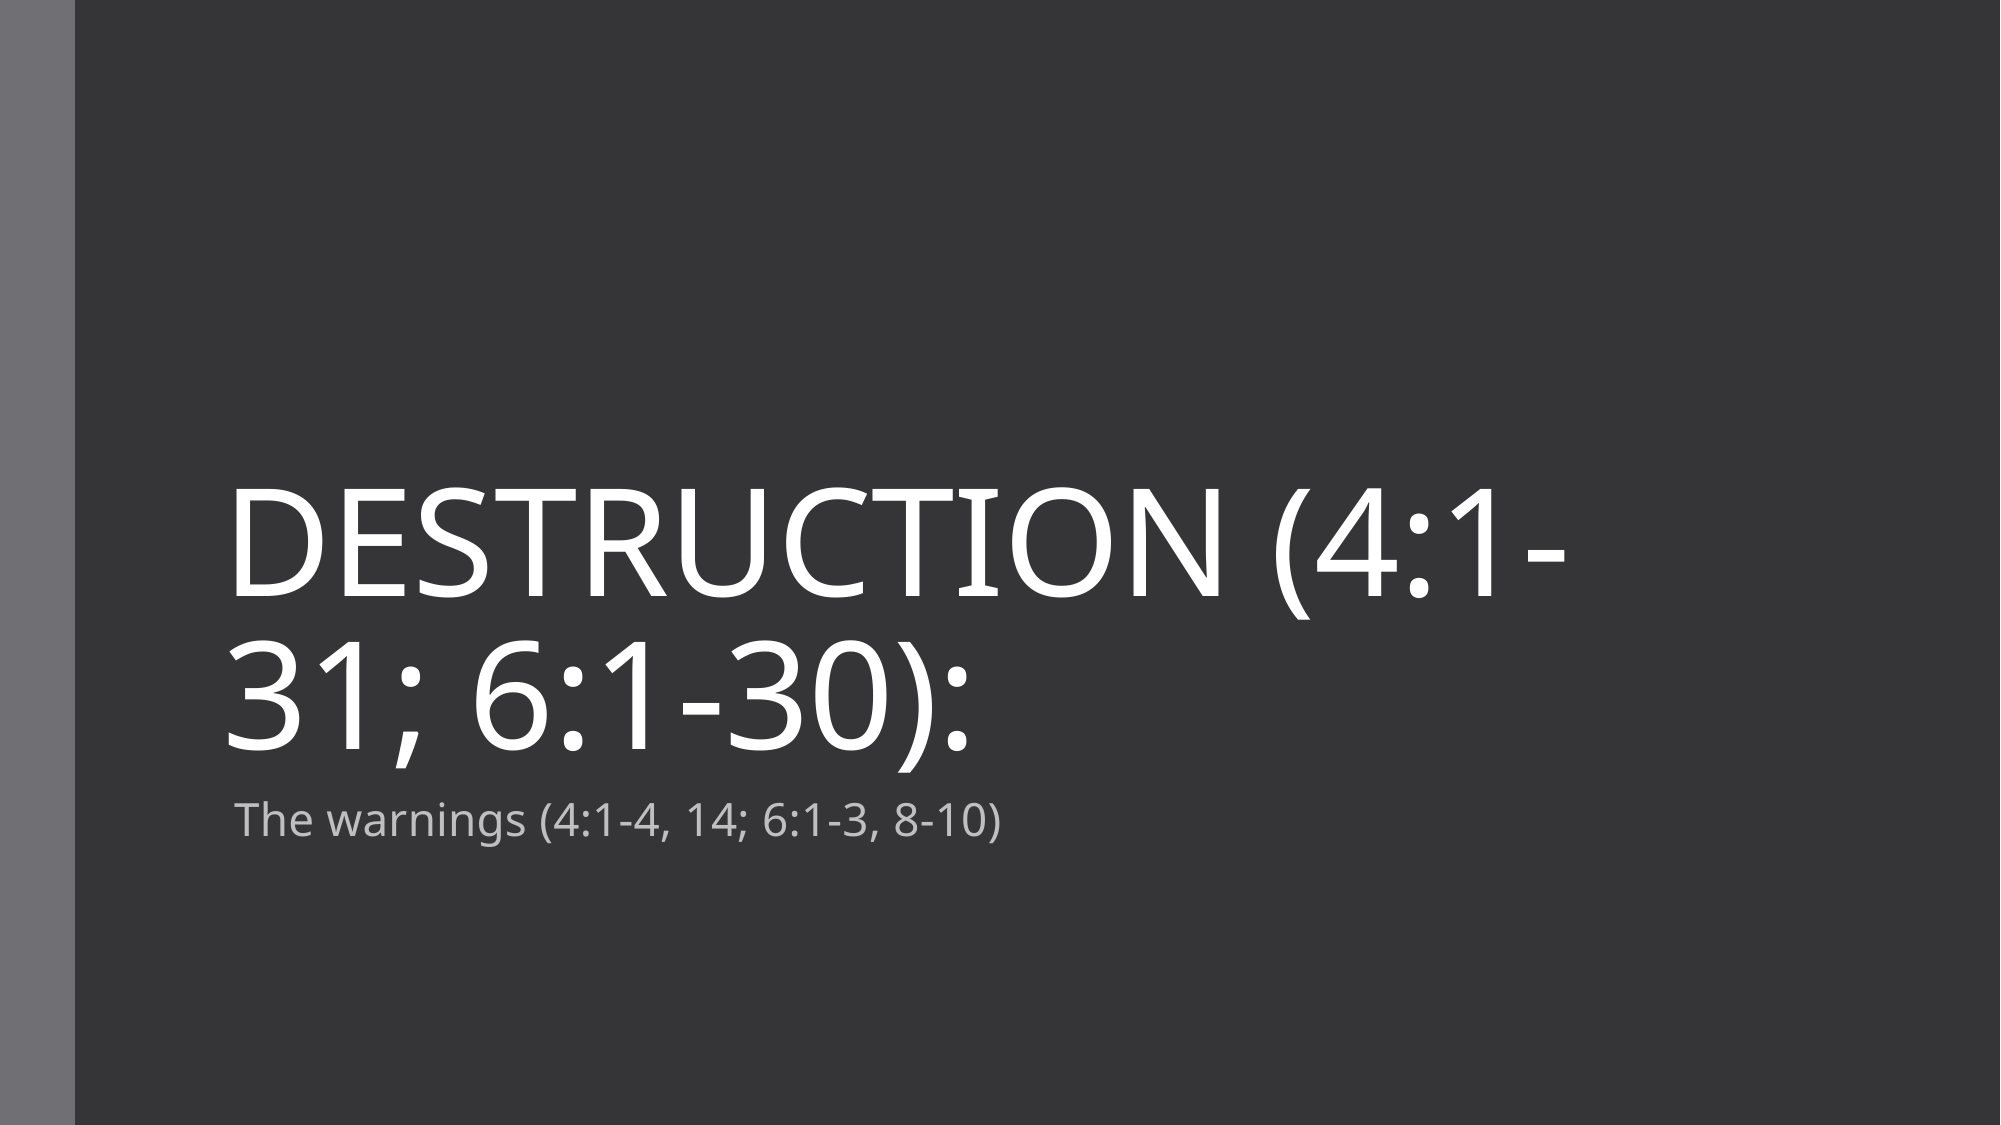

# DESTRUCTION (4:1-31; 6:1-30):
 The warnings (4:1-4, 14; 6:1-3, 8-10)